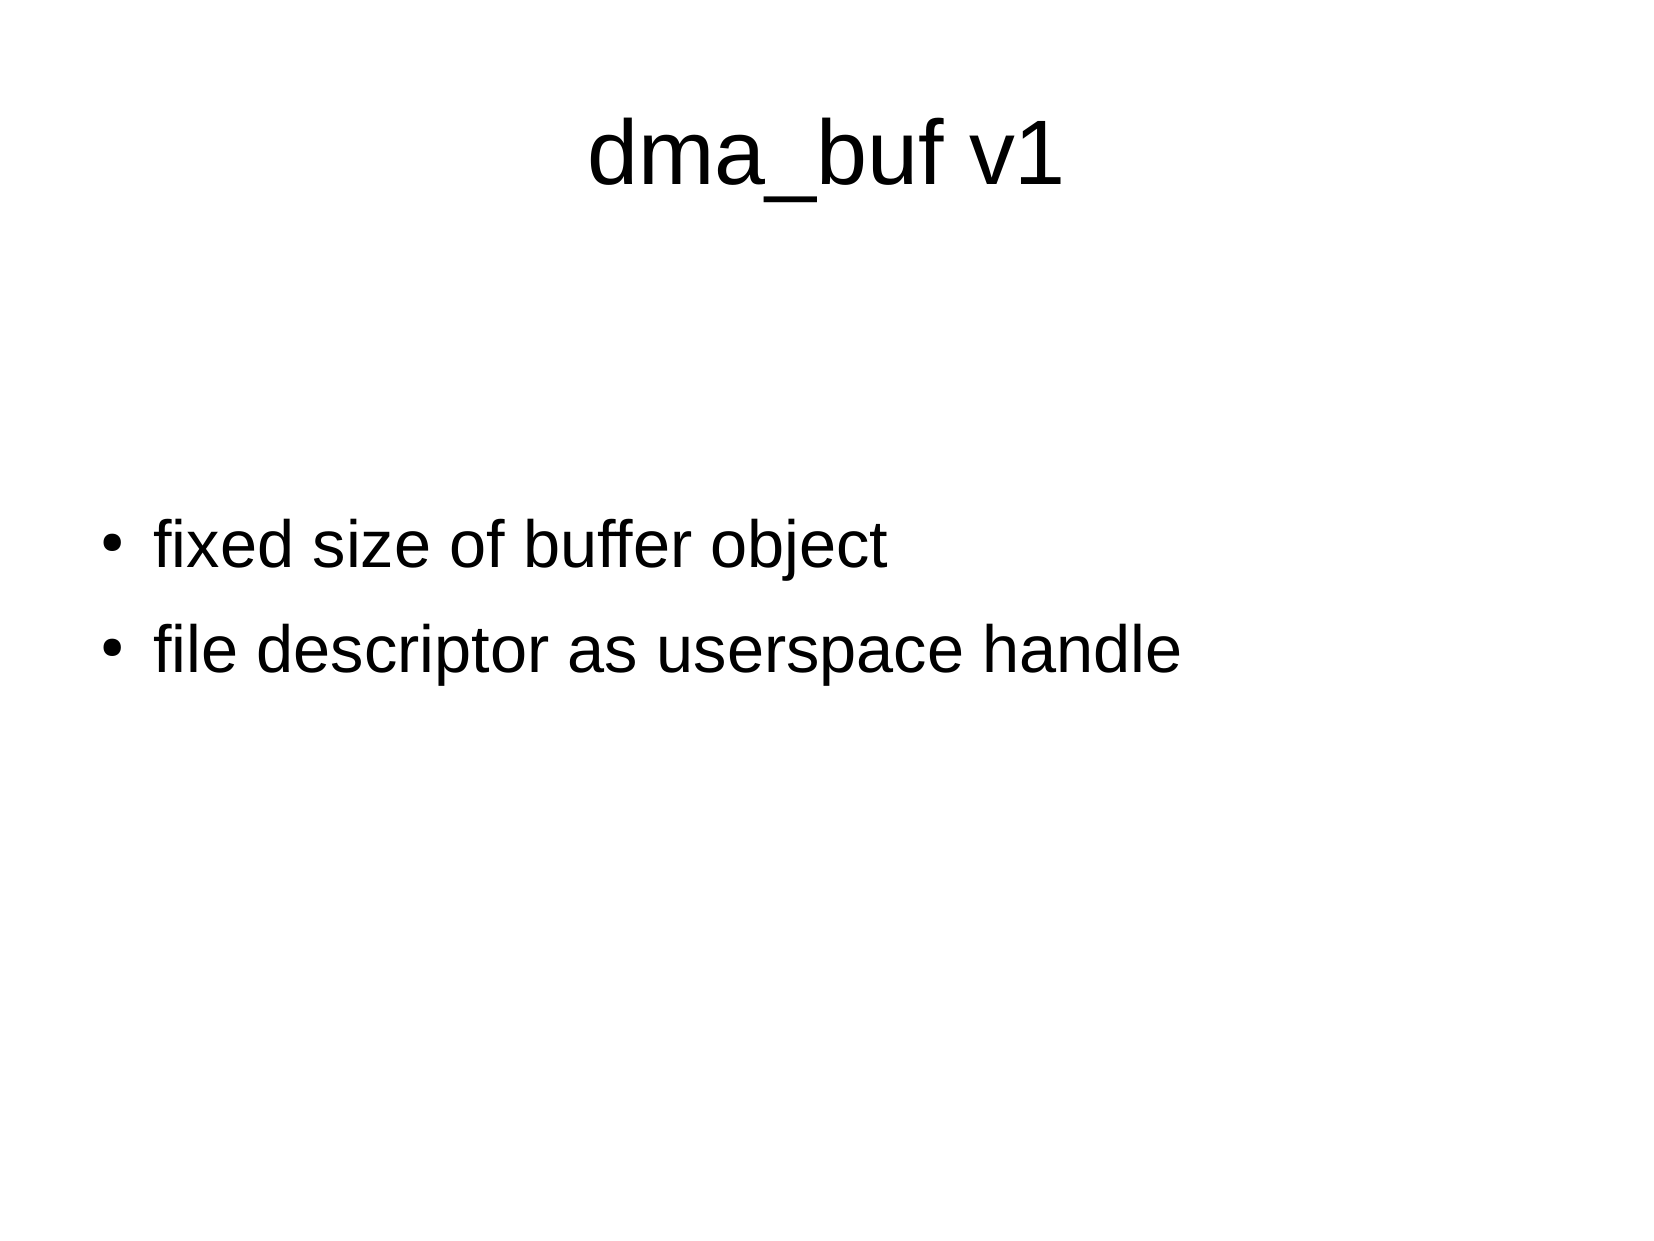

# dma_buf v1
fixed size of buffer object
file descriptor as userspace handle